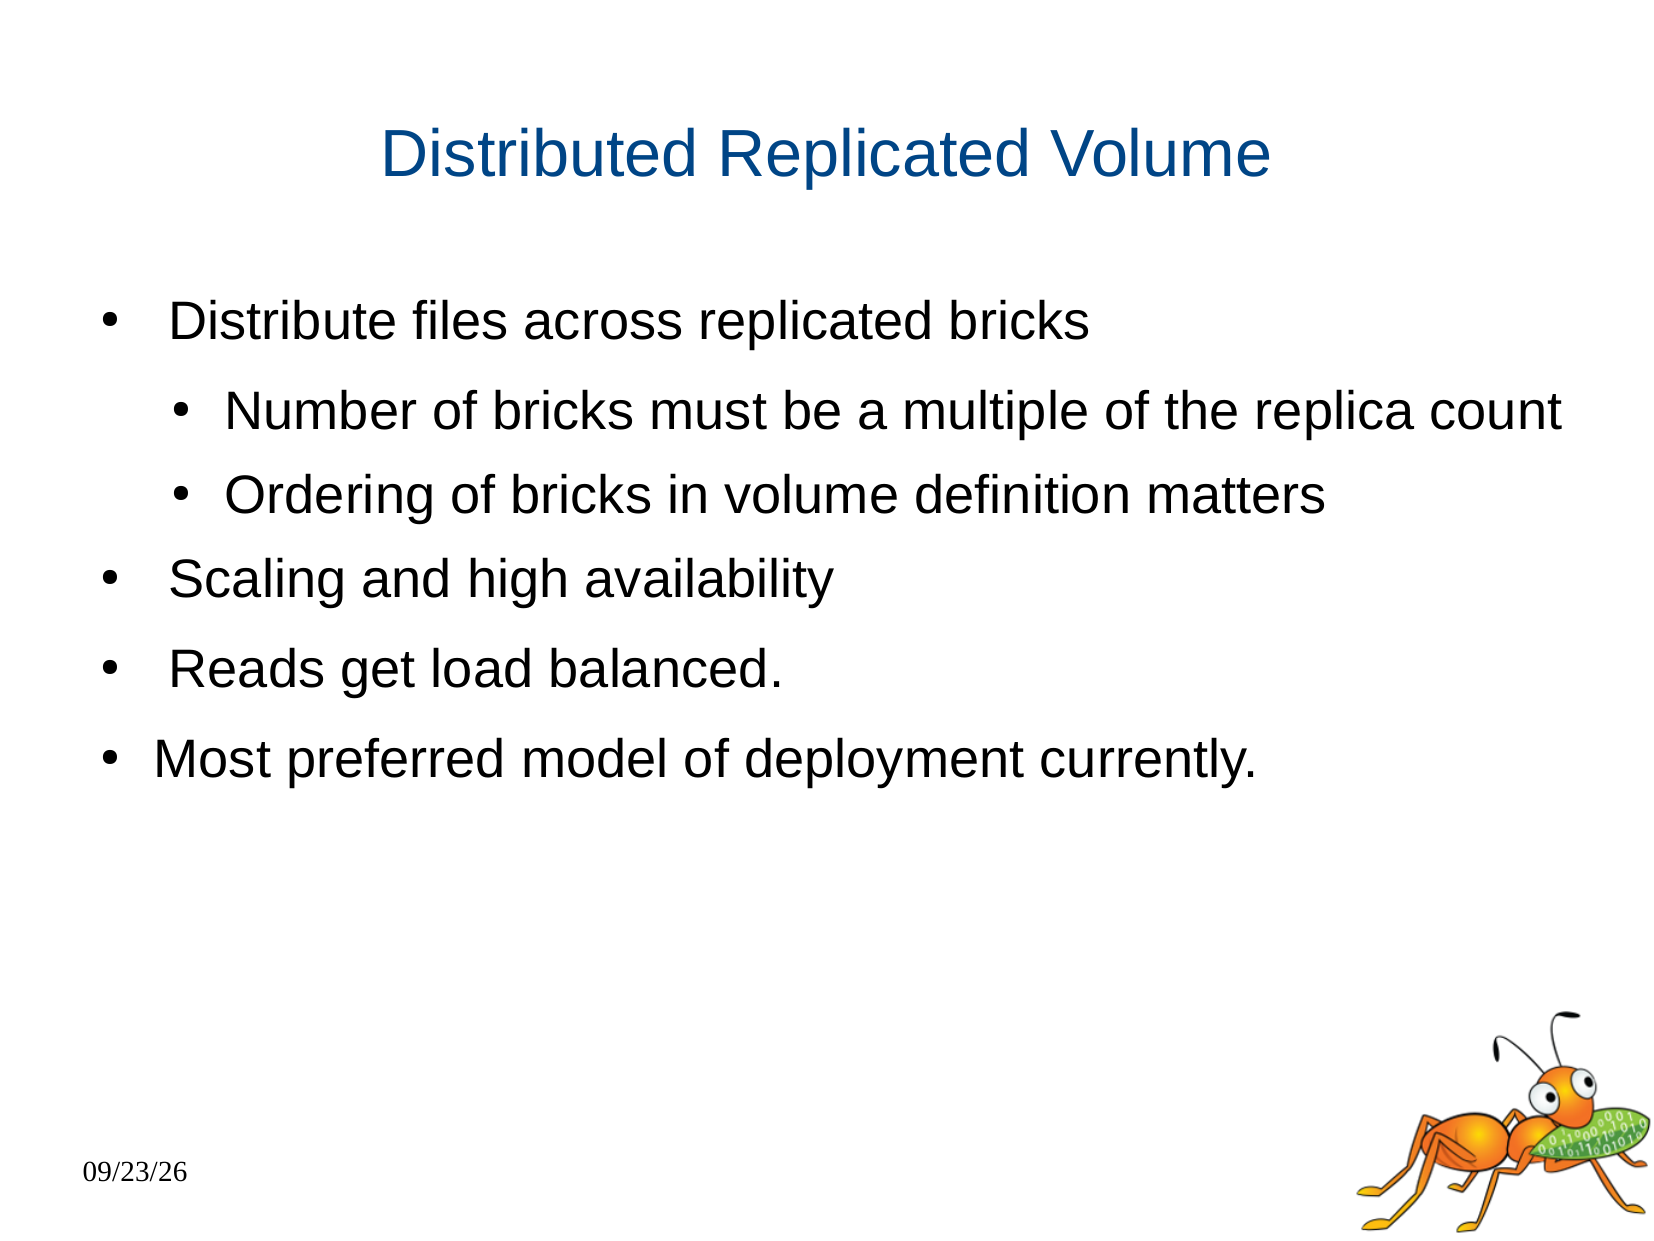

# Distributed Replicated Volume
 Distribute files across replicated bricks
Number of bricks must be a multiple of the replica count
Ordering of bricks in volume definition matters
 Scaling and high availability
 Reads get load balanced.
Most preferred model of deployment currently.